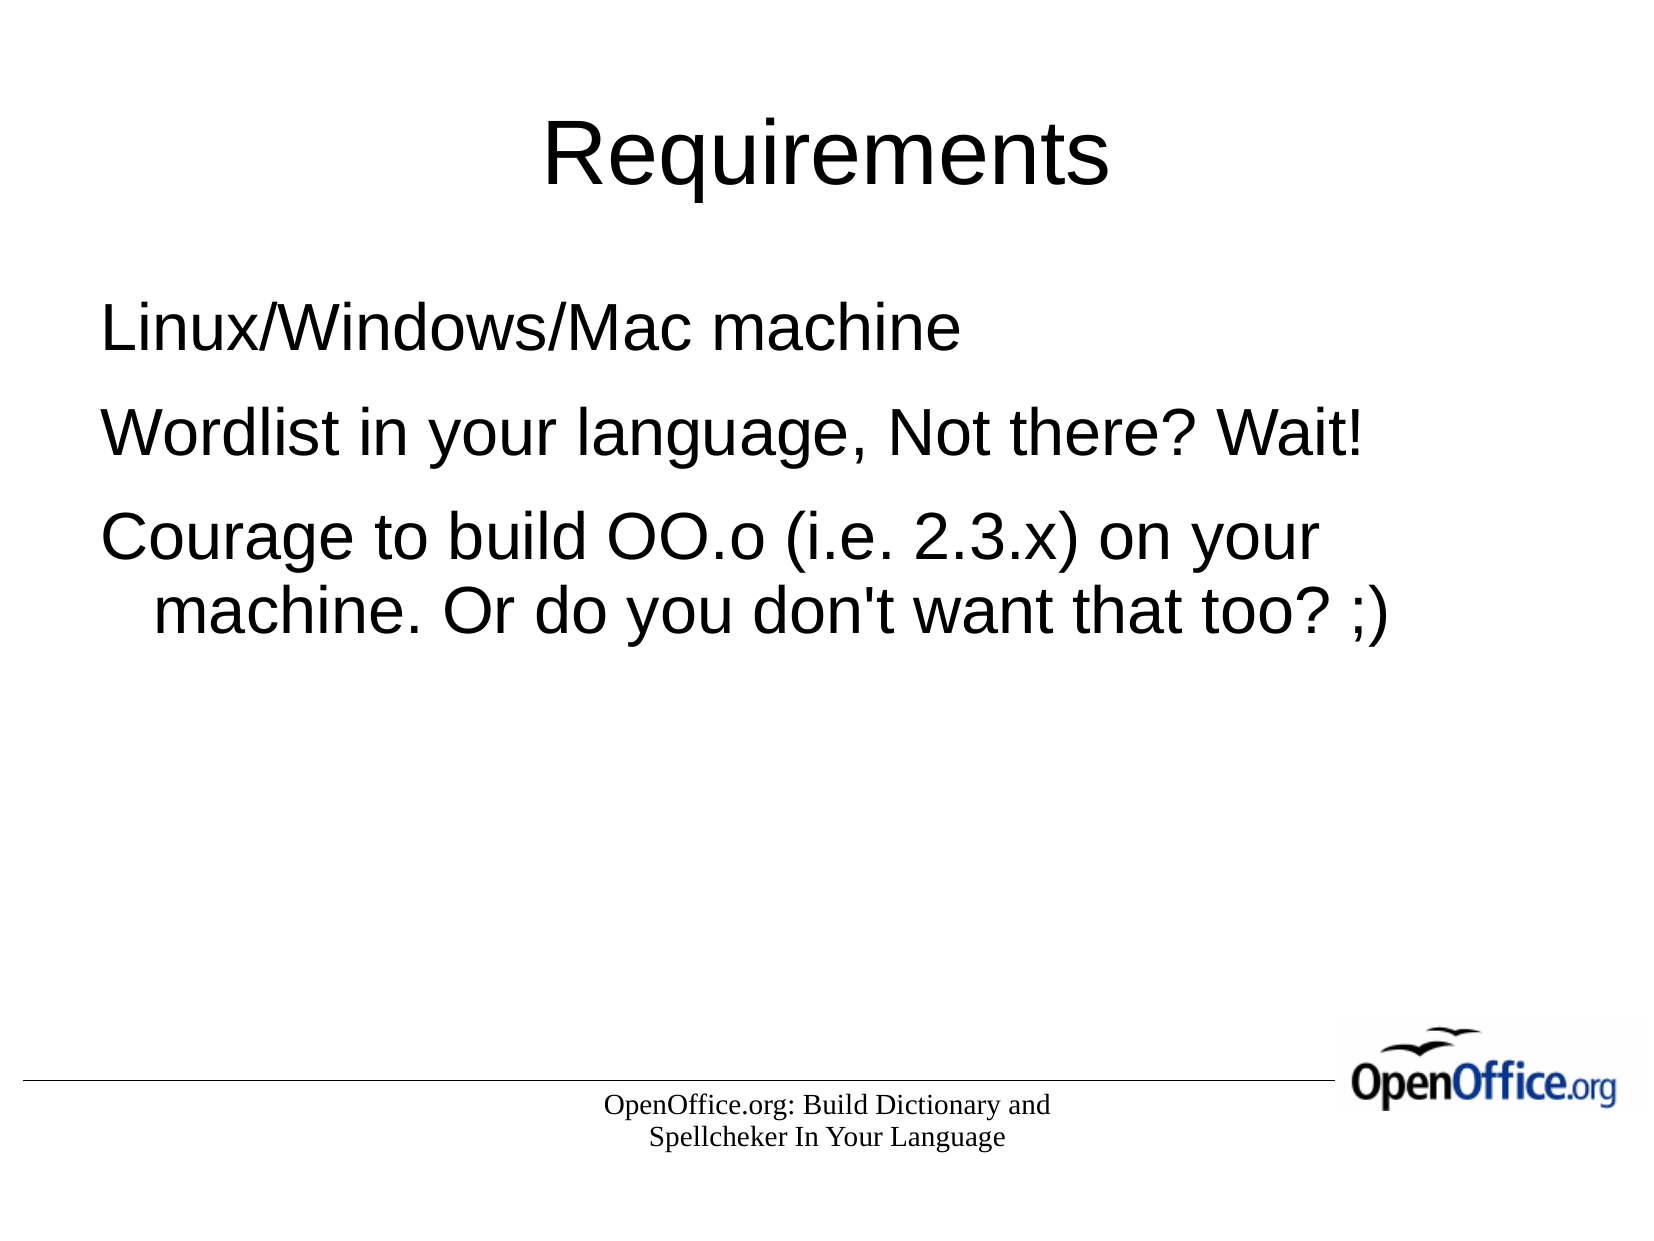

# Requirements
Linux/Windows/Mac machine
Wordlist in your language, Not there? Wait!
Courage to build OO.o (i.e. 2.3.x) on your machine. Or do you don't want that too? ;)